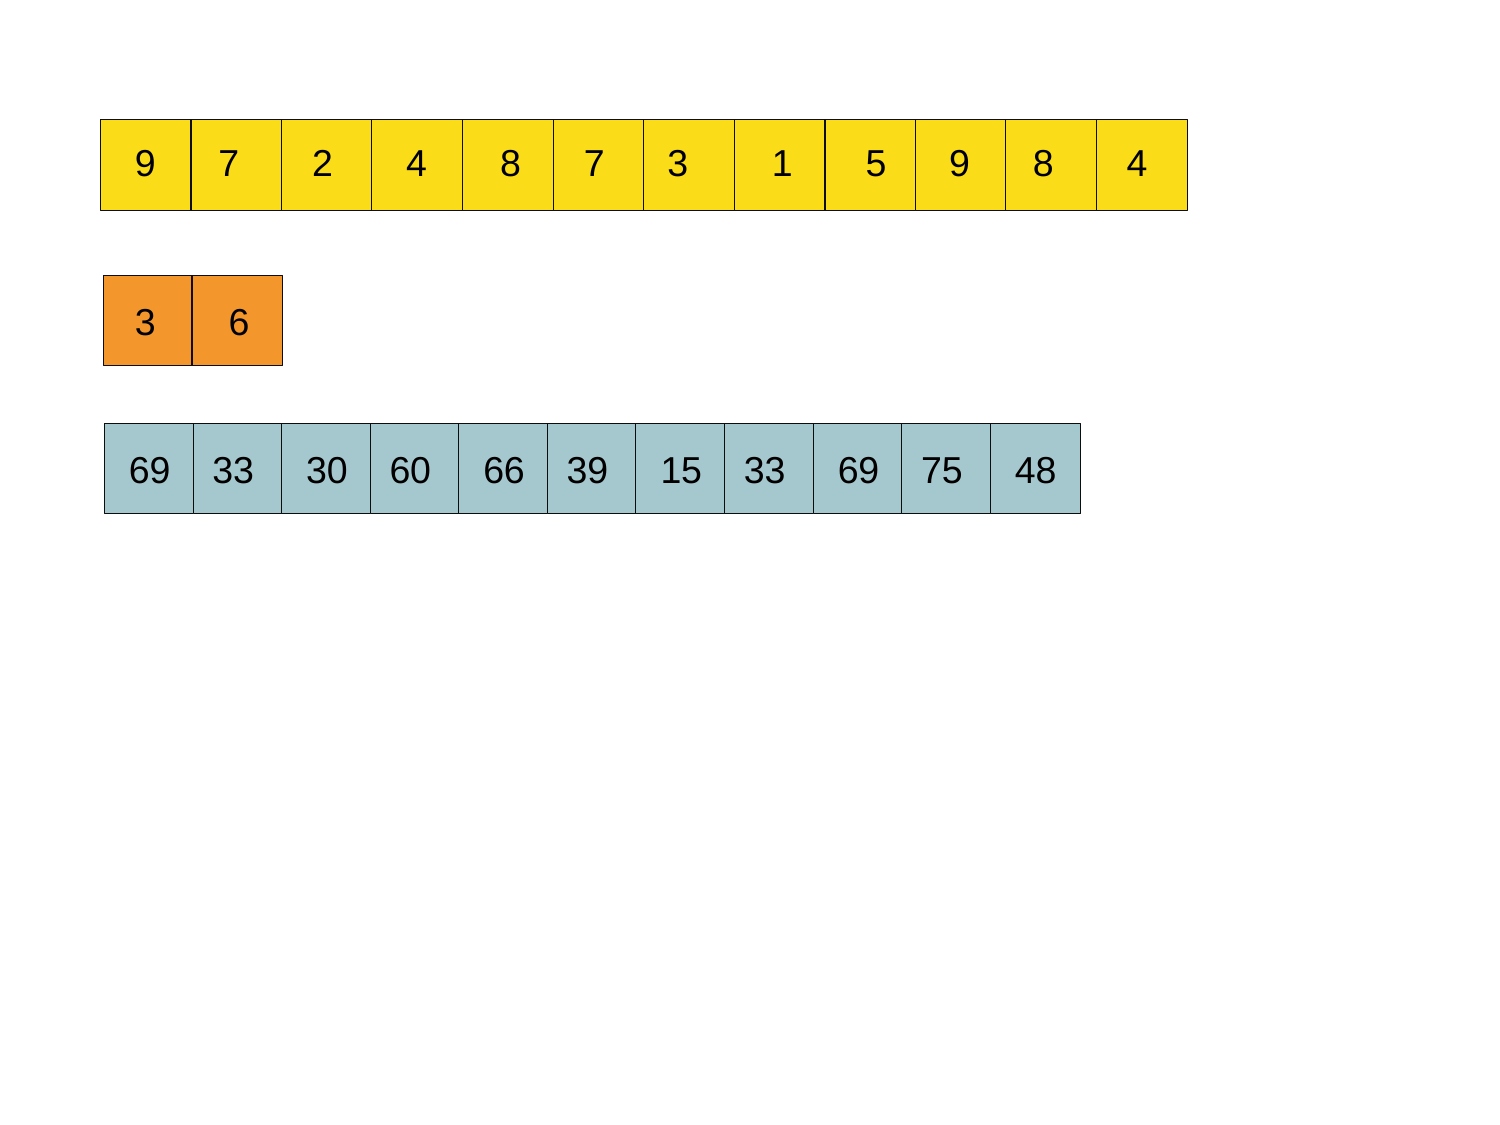

9 7 2 4 8 7 3 1 5 9 8 4
3 6
69 33 30 60 66 39 15 33 69 75 48